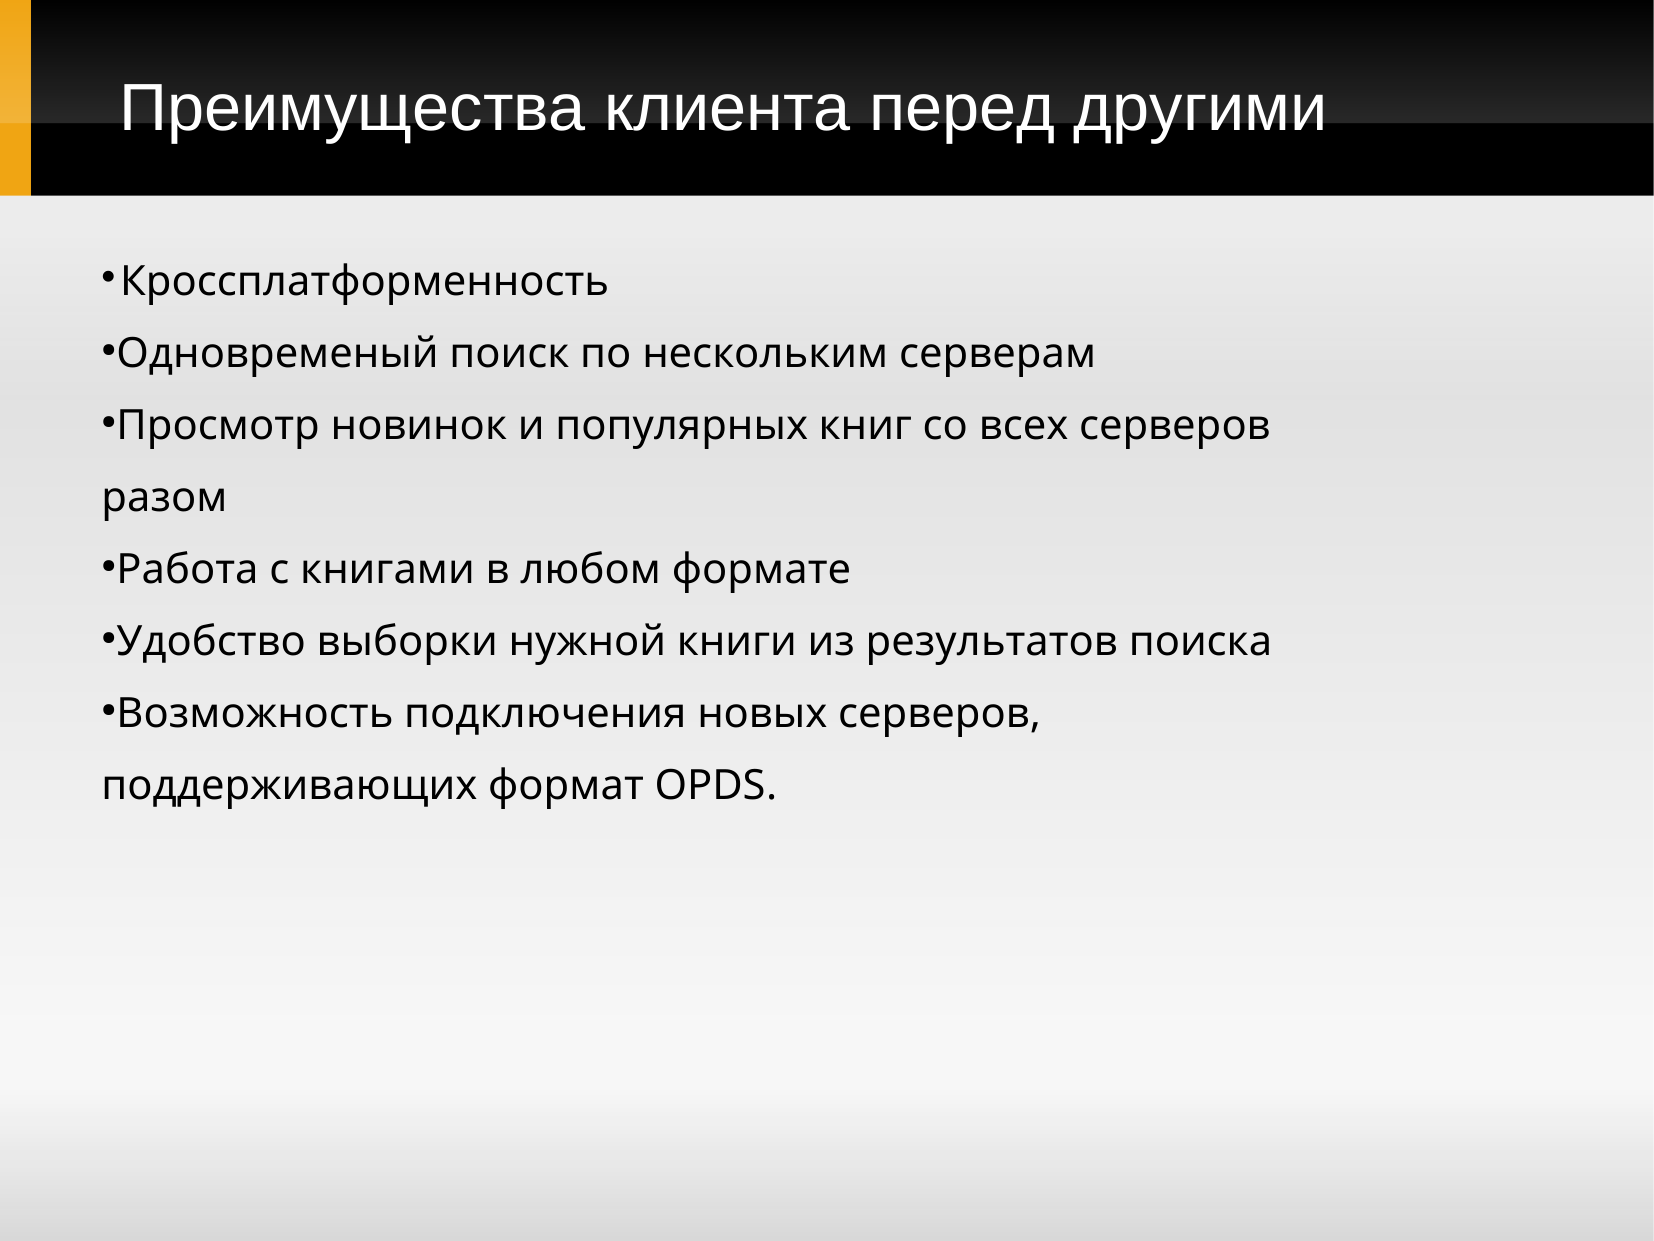

Преимущества клиента перед другими
Кроссплатформенность
Одновременый поиск по нескольким серверам
Просмотр новинок и популярных книг со всех серверов разом
Работа с книгами в любом формате
Удобство выборки нужной книги из результатов поиска
Возможность подключения новых серверов, поддерживающих формат OPDS.